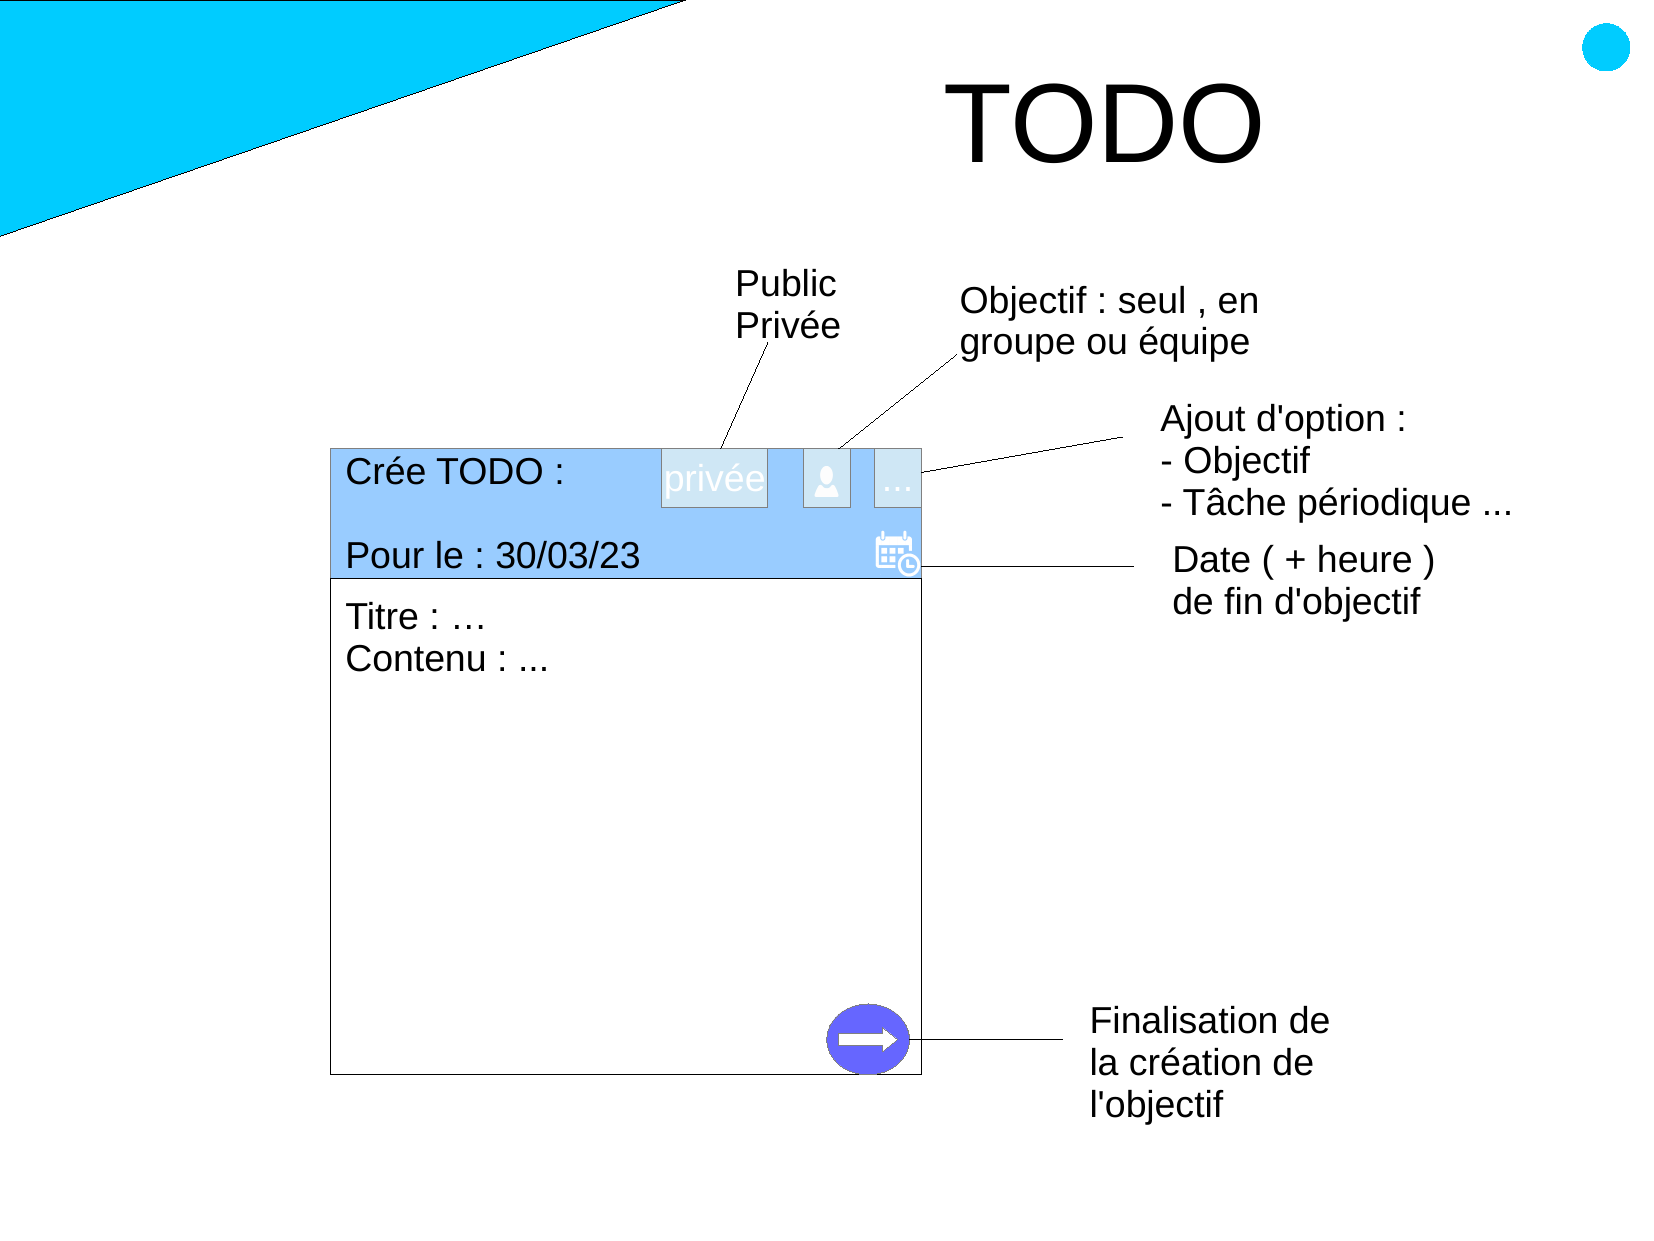

TODO
Public
Privée
Objectif : seul , en groupe ou équipe
Ajout d'option :
- Objectif
- Tâche périodique ...
Crée TODO :
Pour le : 30/03/23
privée
...
Date ( + heure ) de fin d'objectif
Titre : …
Contenu : ...
Finalisation de la création de l'objectif